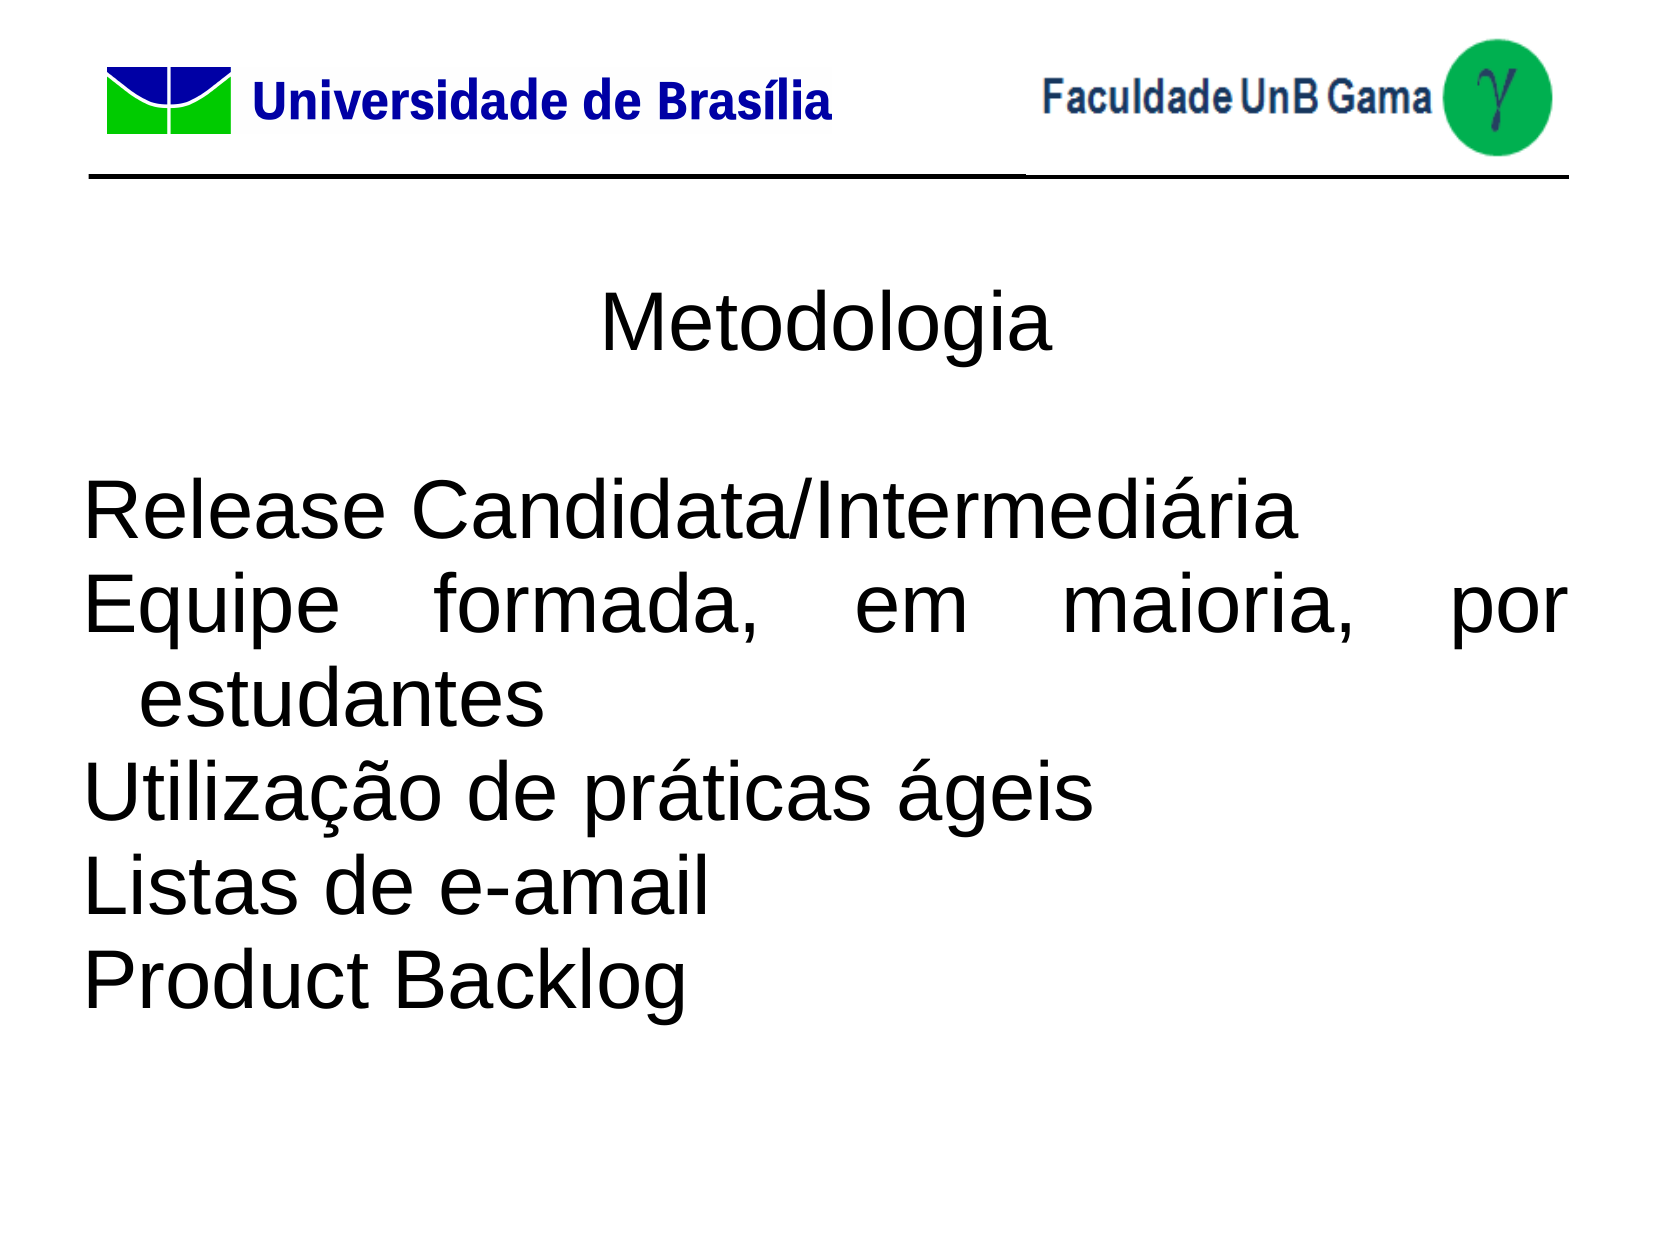

#
Metodologia
Release Candidata/Intermediária
Equipe formada, em maioria, por estudantes
Utilização de práticas ágeis
Listas de e-amail
Product Backlog